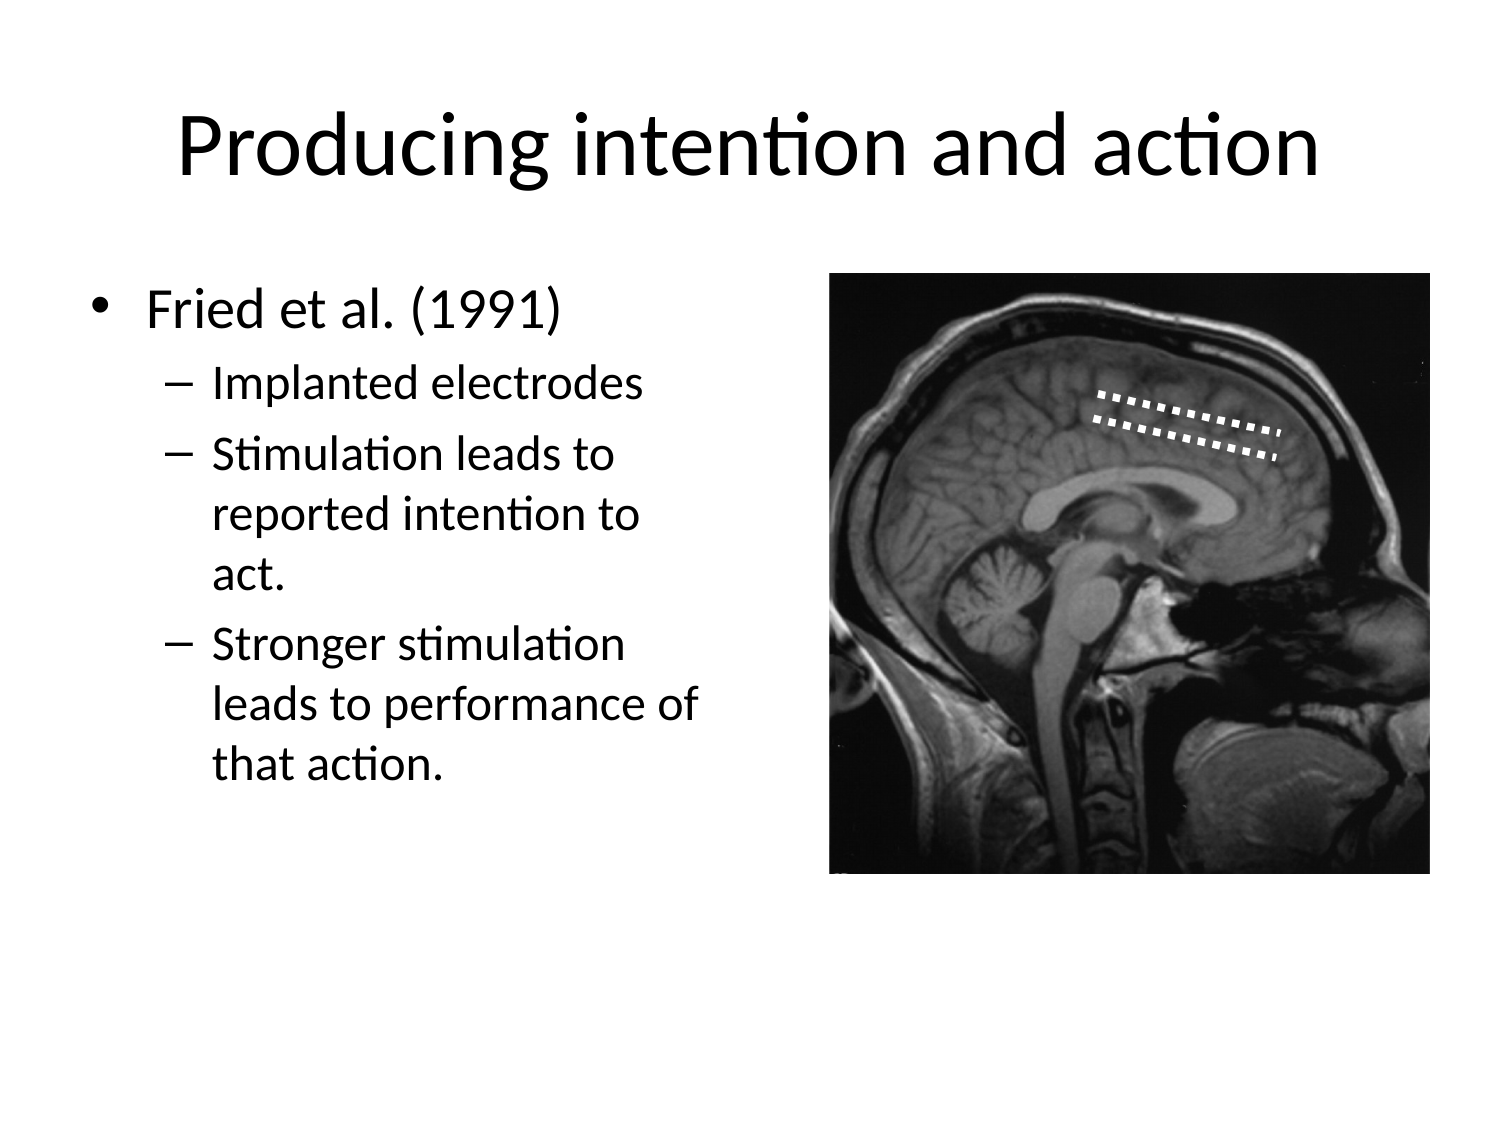

# Producing intention and action
Fried et al. (1991)
Implanted electrodes
Stimulation leads to reported intention to act.
Stronger stimulation leads to performance of that action.